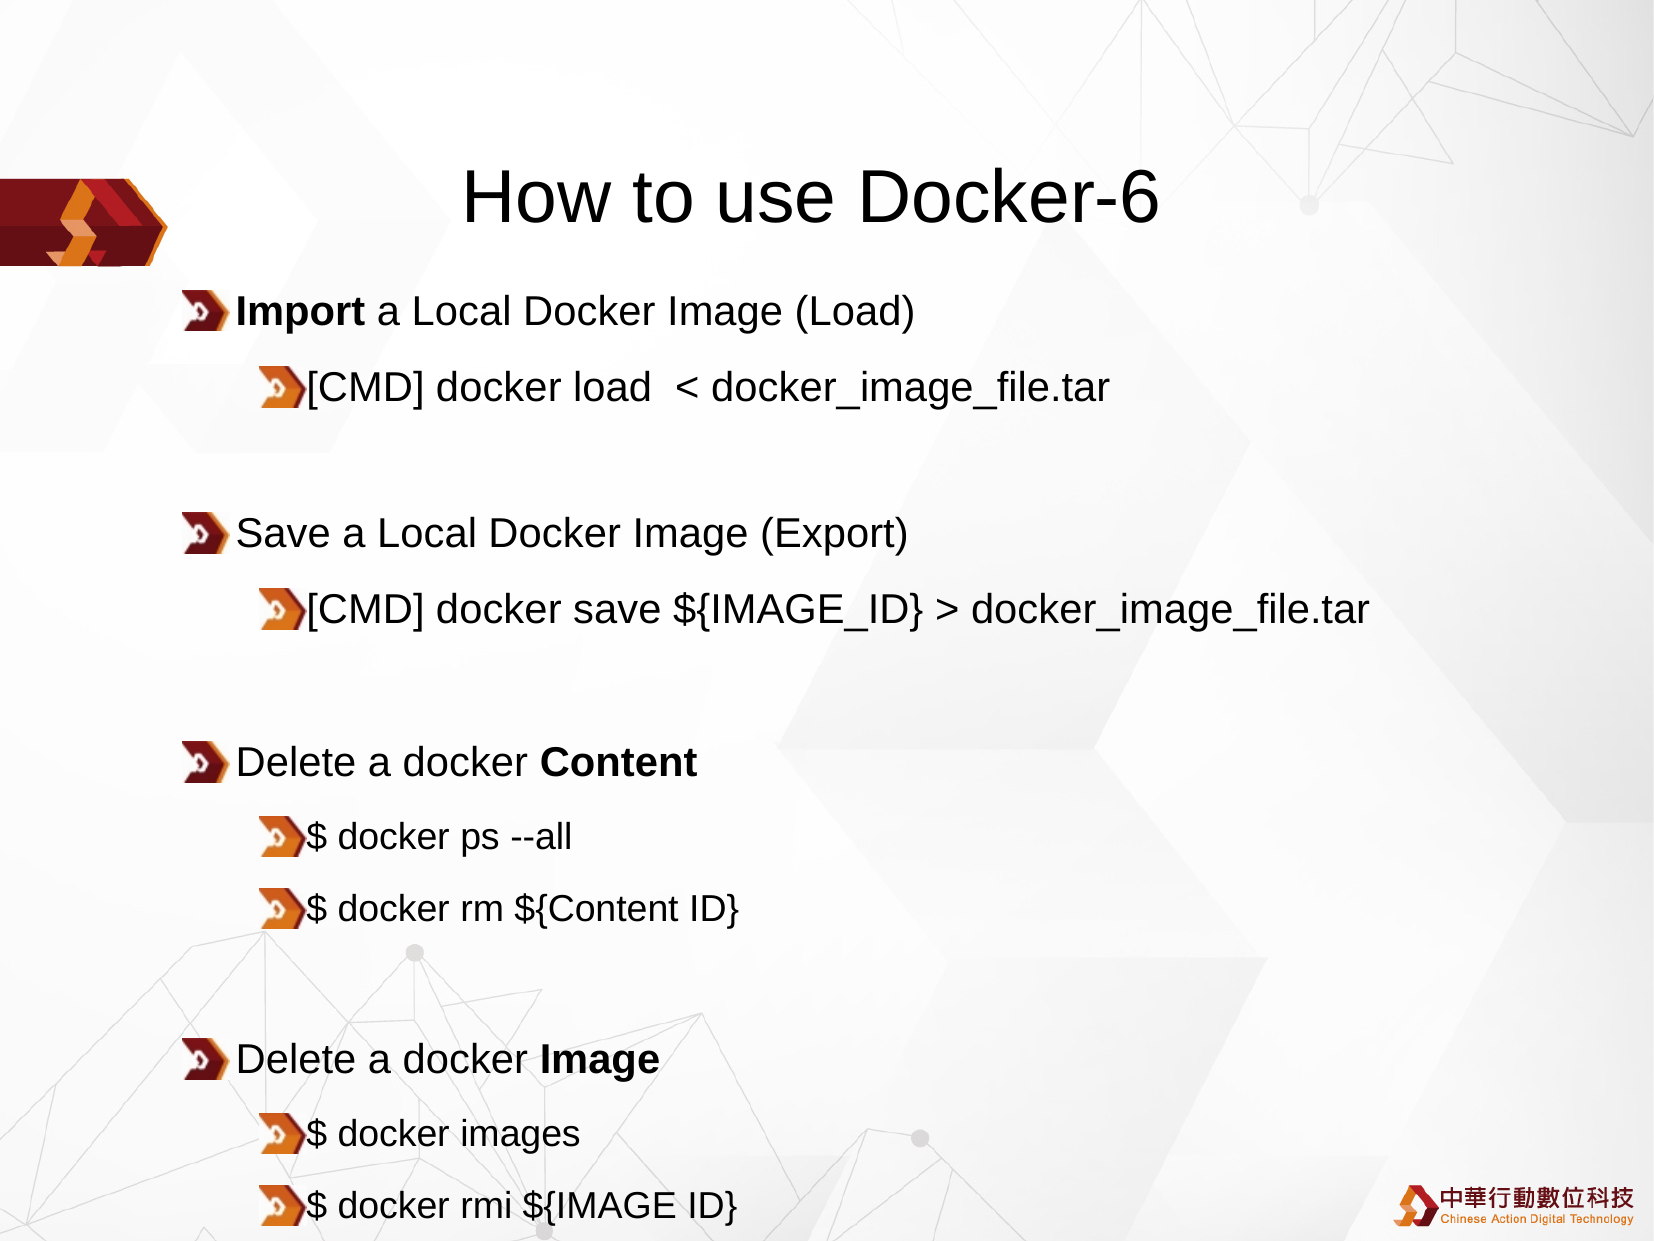

# How to use Docker-6
Import a Local Docker Image (Load)
[CMD] docker load < docker_image_file.tar
Save a Local Docker Image (Export)
[CMD] docker save ${IMAGE_ID} > docker_image_file.tar
Delete a docker Content
$ docker ps --all
$ docker rm ${Content ID}
Delete a docker Image
$ docker images
$ docker rmi ${IMAGE ID}